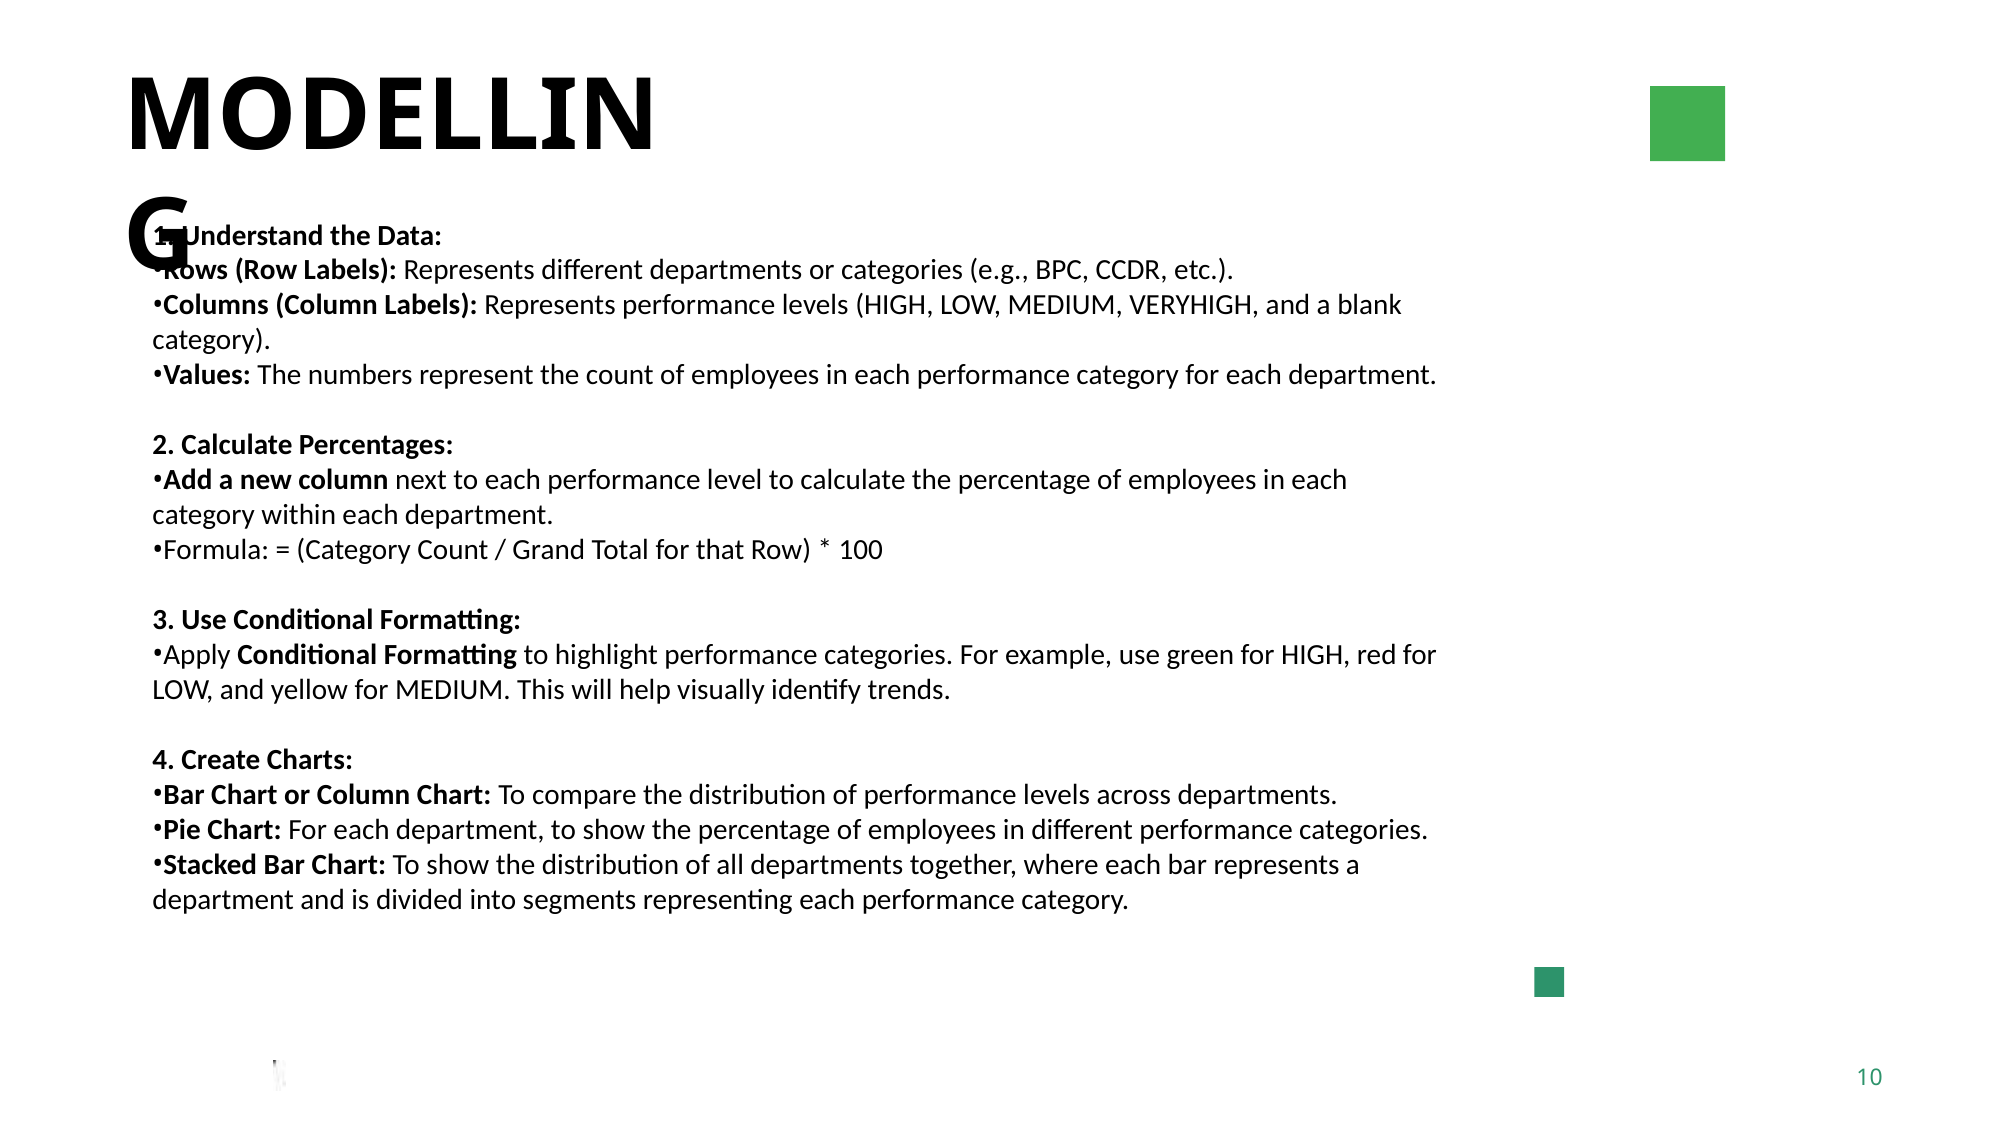

MODELLING
1. Understand the Data:
Rows (Row Labels): Represents different departments or categories (e.g., BPC, CCDR, etc.).
Columns (Column Labels): Represents performance levels (HIGH, LOW, MEDIUM, VERYHIGH, and a blank category).
Values: The numbers represent the count of employees in each performance category for each department.
2. Calculate Percentages:
Add a new column next to each performance level to calculate the percentage of employees in each category within each department.
Formula: = (Category Count / Grand Total for that Row) * 100
3. Use Conditional Formatting:
Apply Conditional Formatting to highlight performance categories. For example, use green for HIGH, red for LOW, and yellow for MEDIUM. This will help visually identify trends.
4. Create Charts:
Bar Chart or Column Chart: To compare the distribution of performance levels across departments.
Pie Chart: For each department, to show the percentage of employees in different performance categories.
Stacked Bar Chart: To show the distribution of all departments together, where each bar represents a department and is divided into segments representing each performance category.